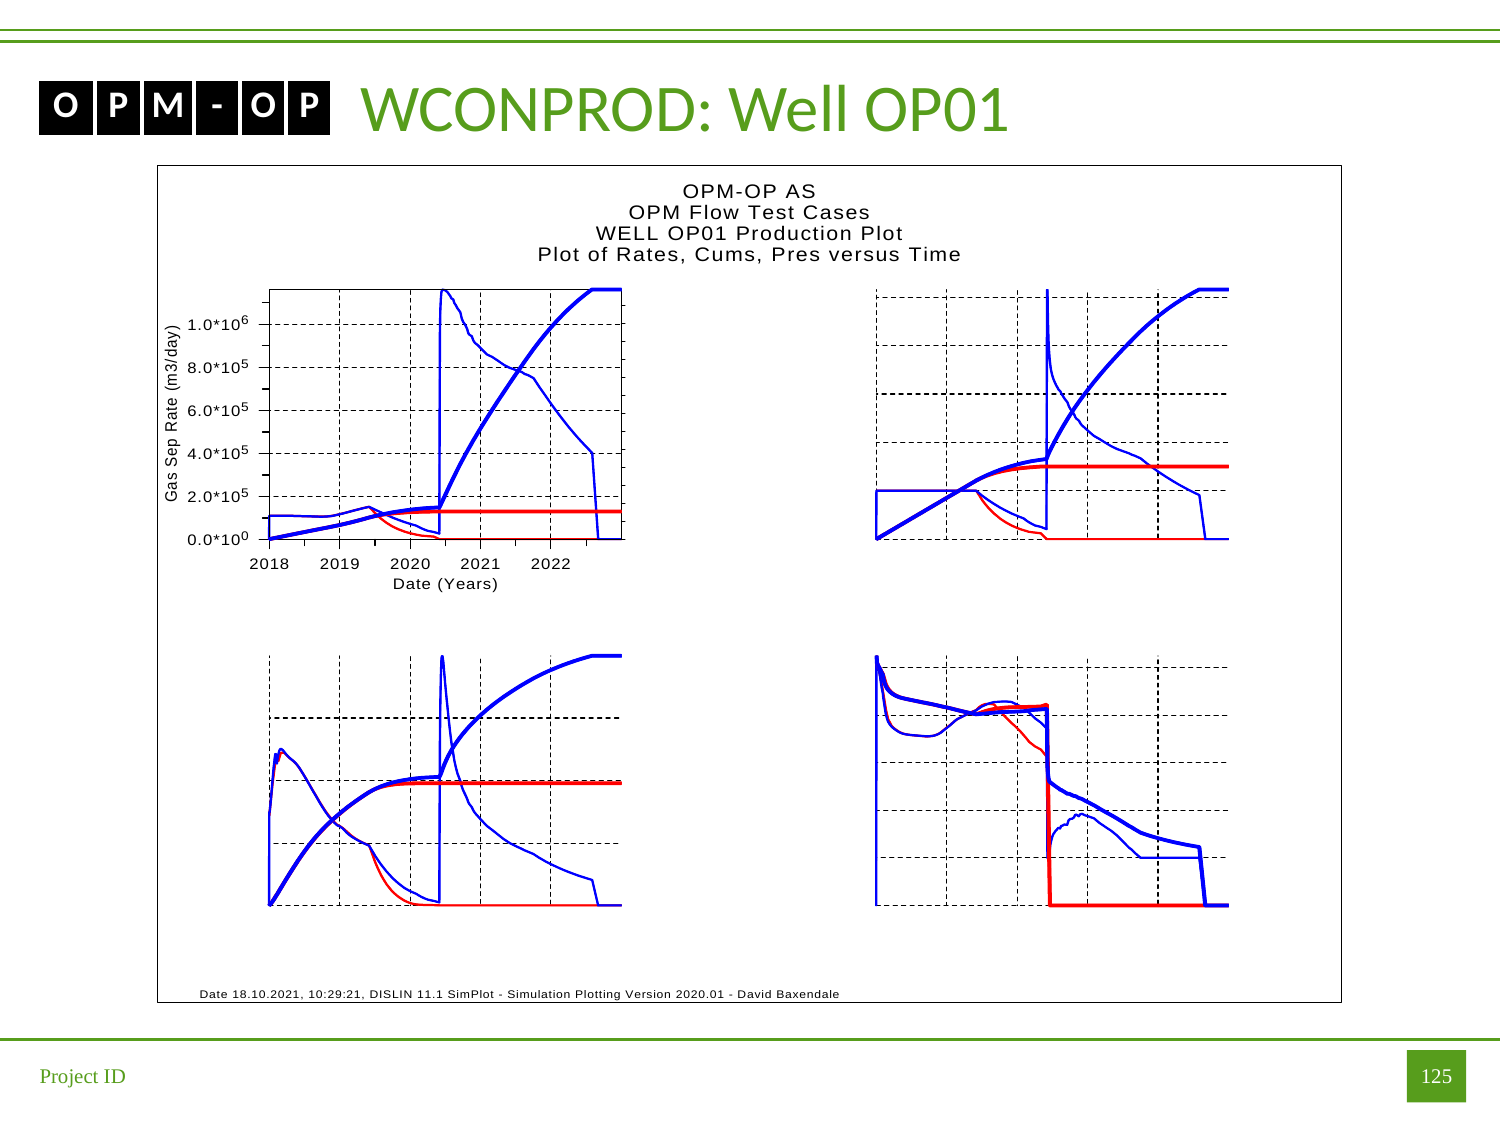

# WCONPROD: well OP01
Project ID
125